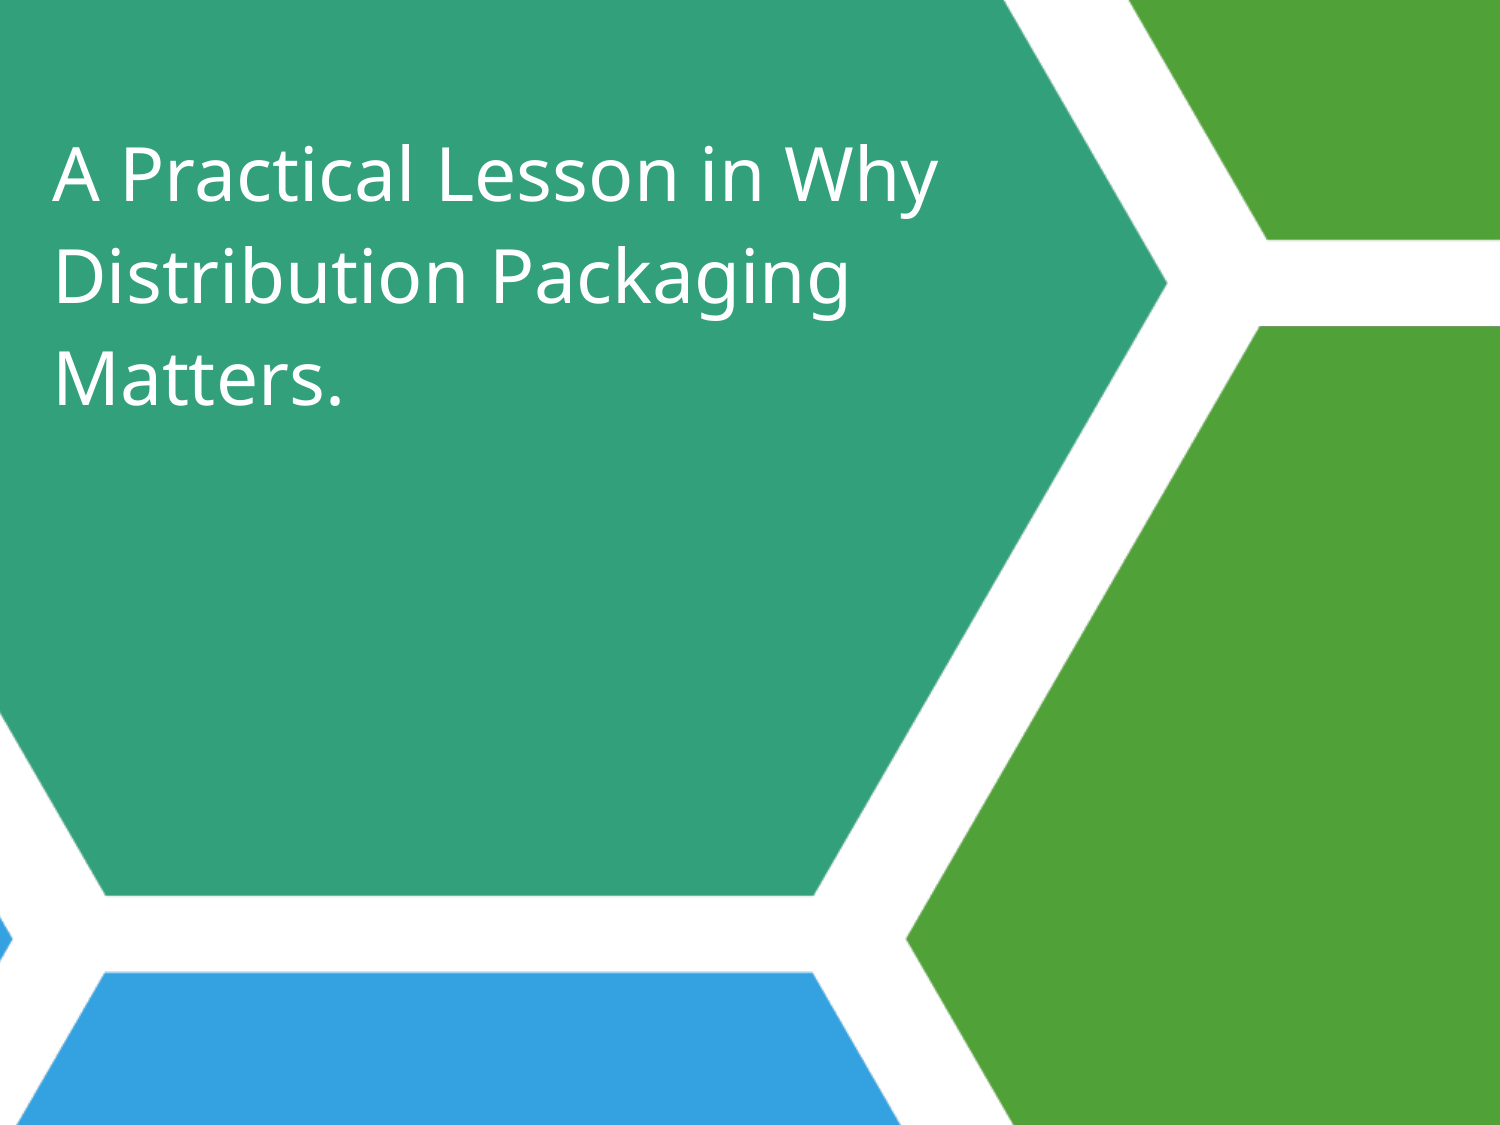

# A Practical Lesson in Why Distribution Packaging Matters.